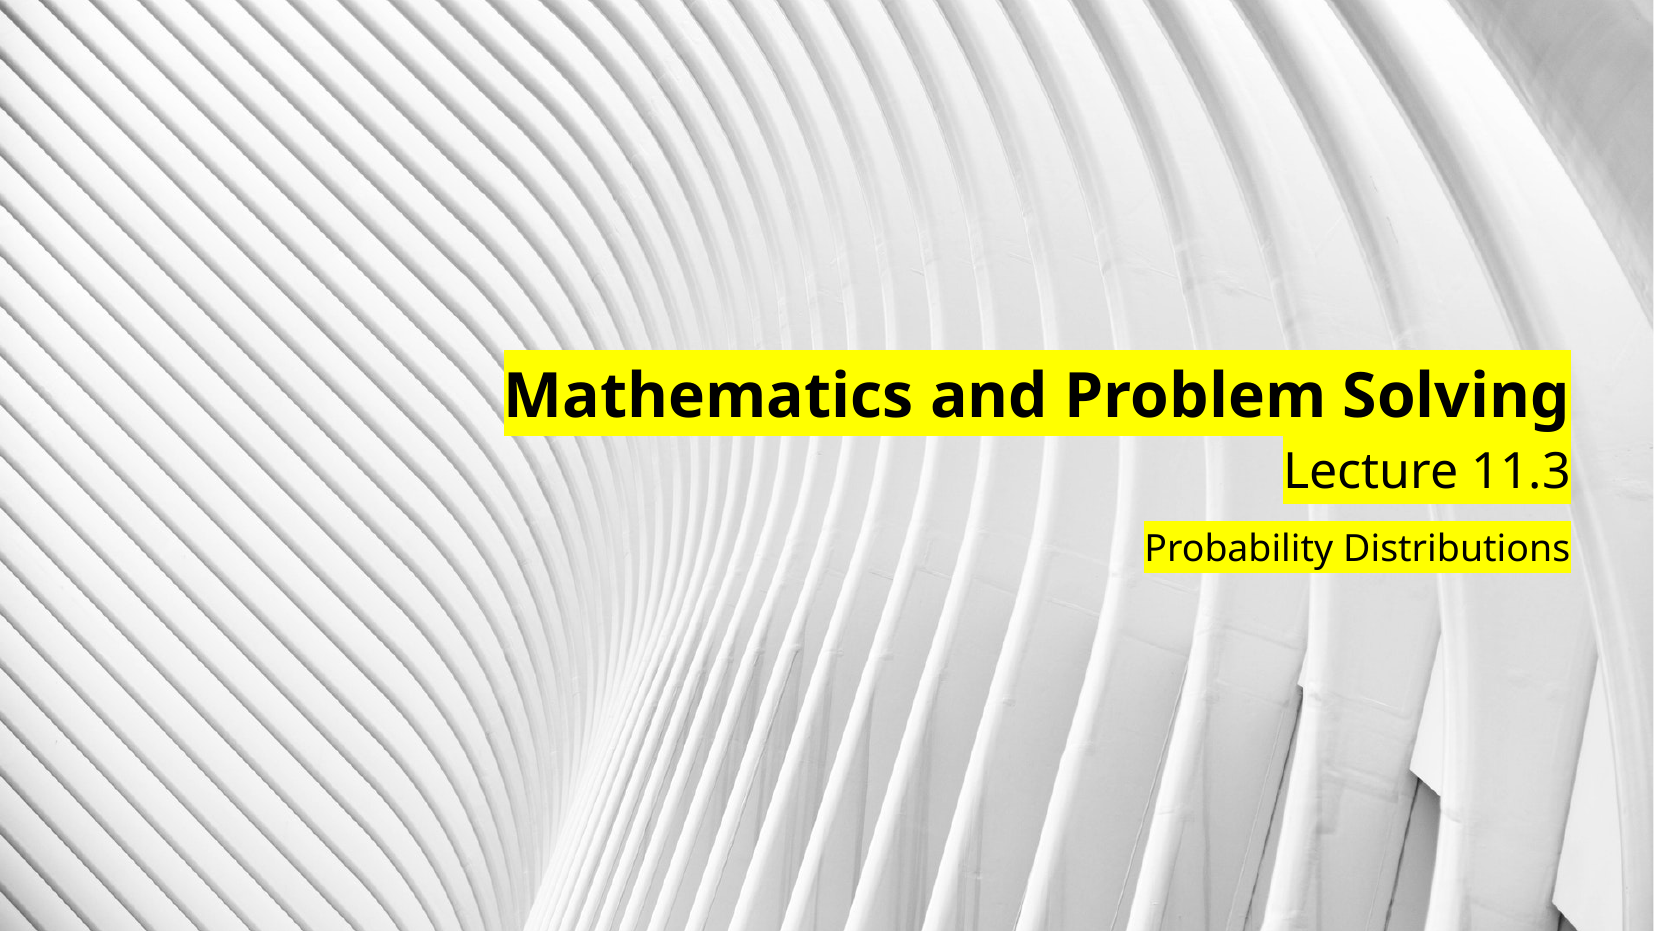

#
Mathematics and Problem Solving
Lecture 11.3
Probability Distributions